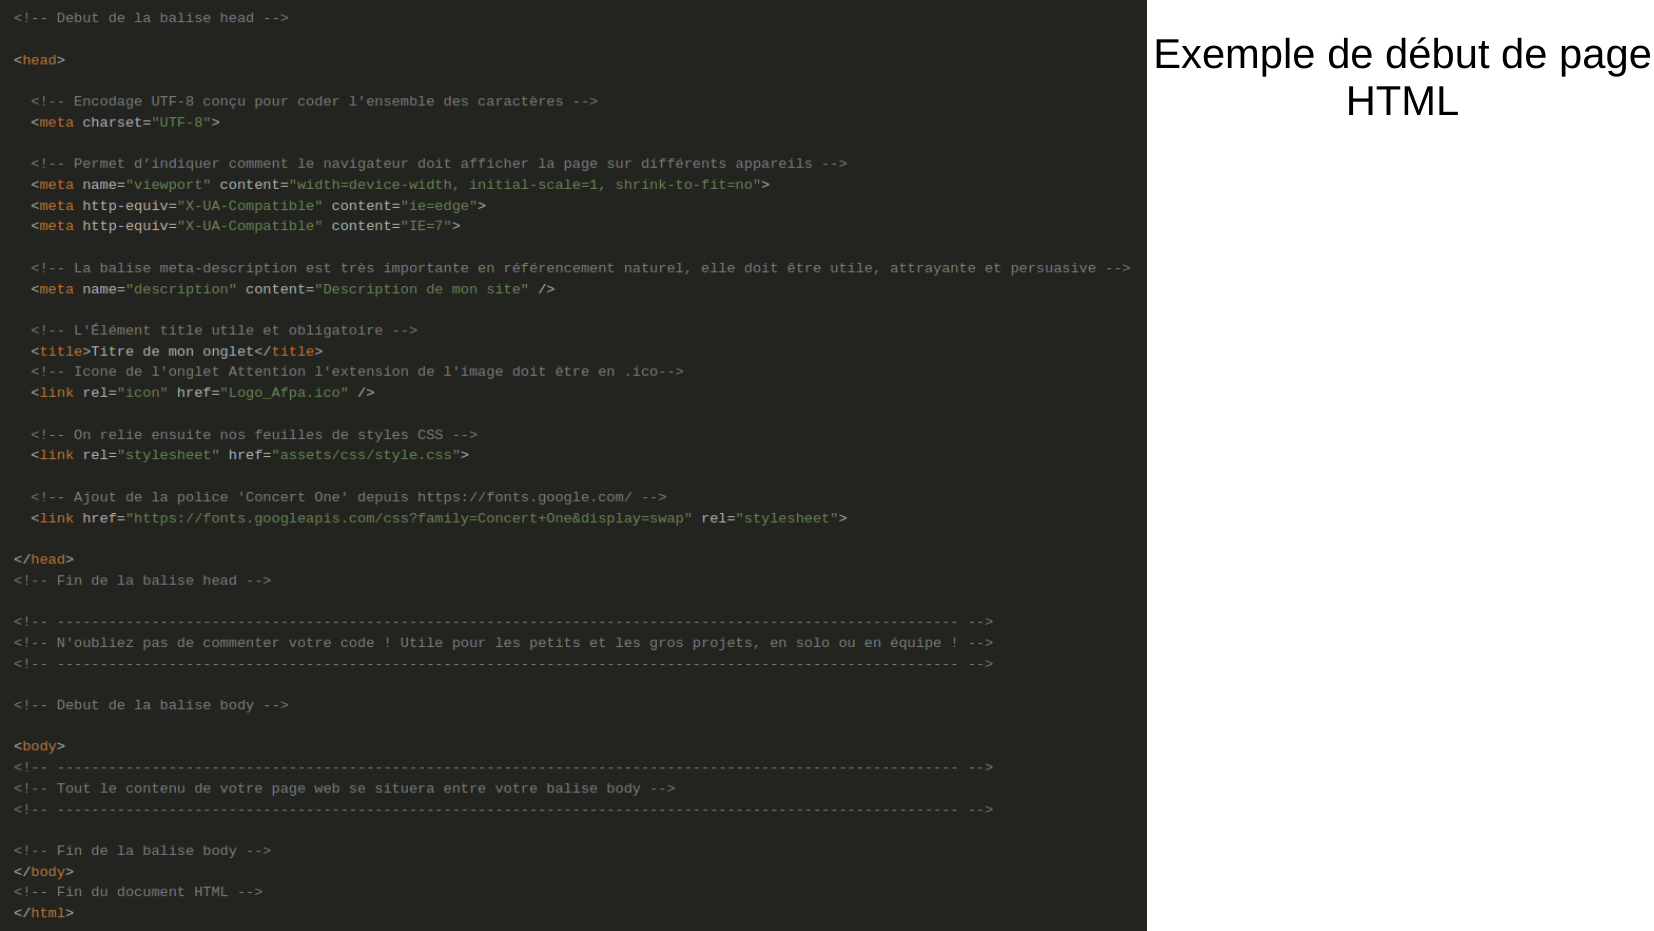

# Exemple de début de page HTML